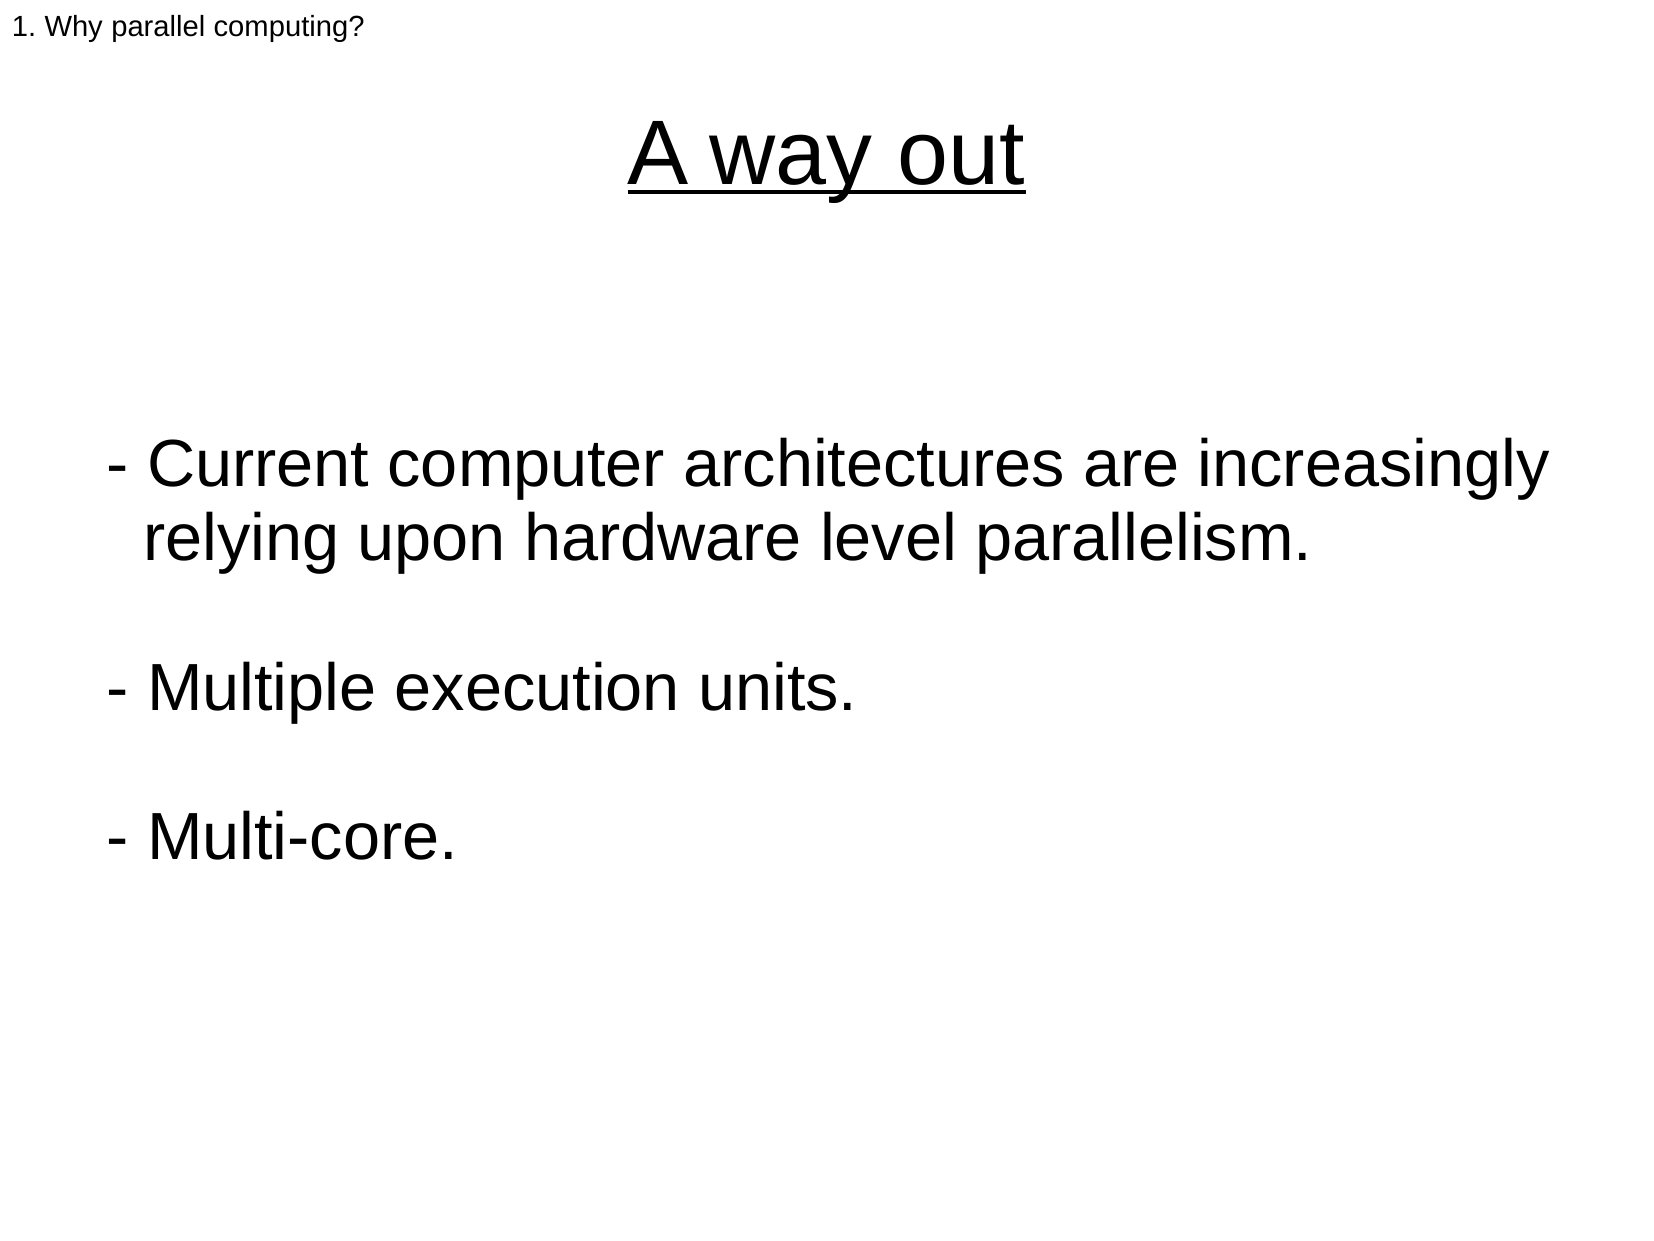

1. Why parallel computing?
# A way out
- Current computer architectures are increasingly
 relying upon hardware level parallelism.
- Multiple execution units.
- Multi-core.